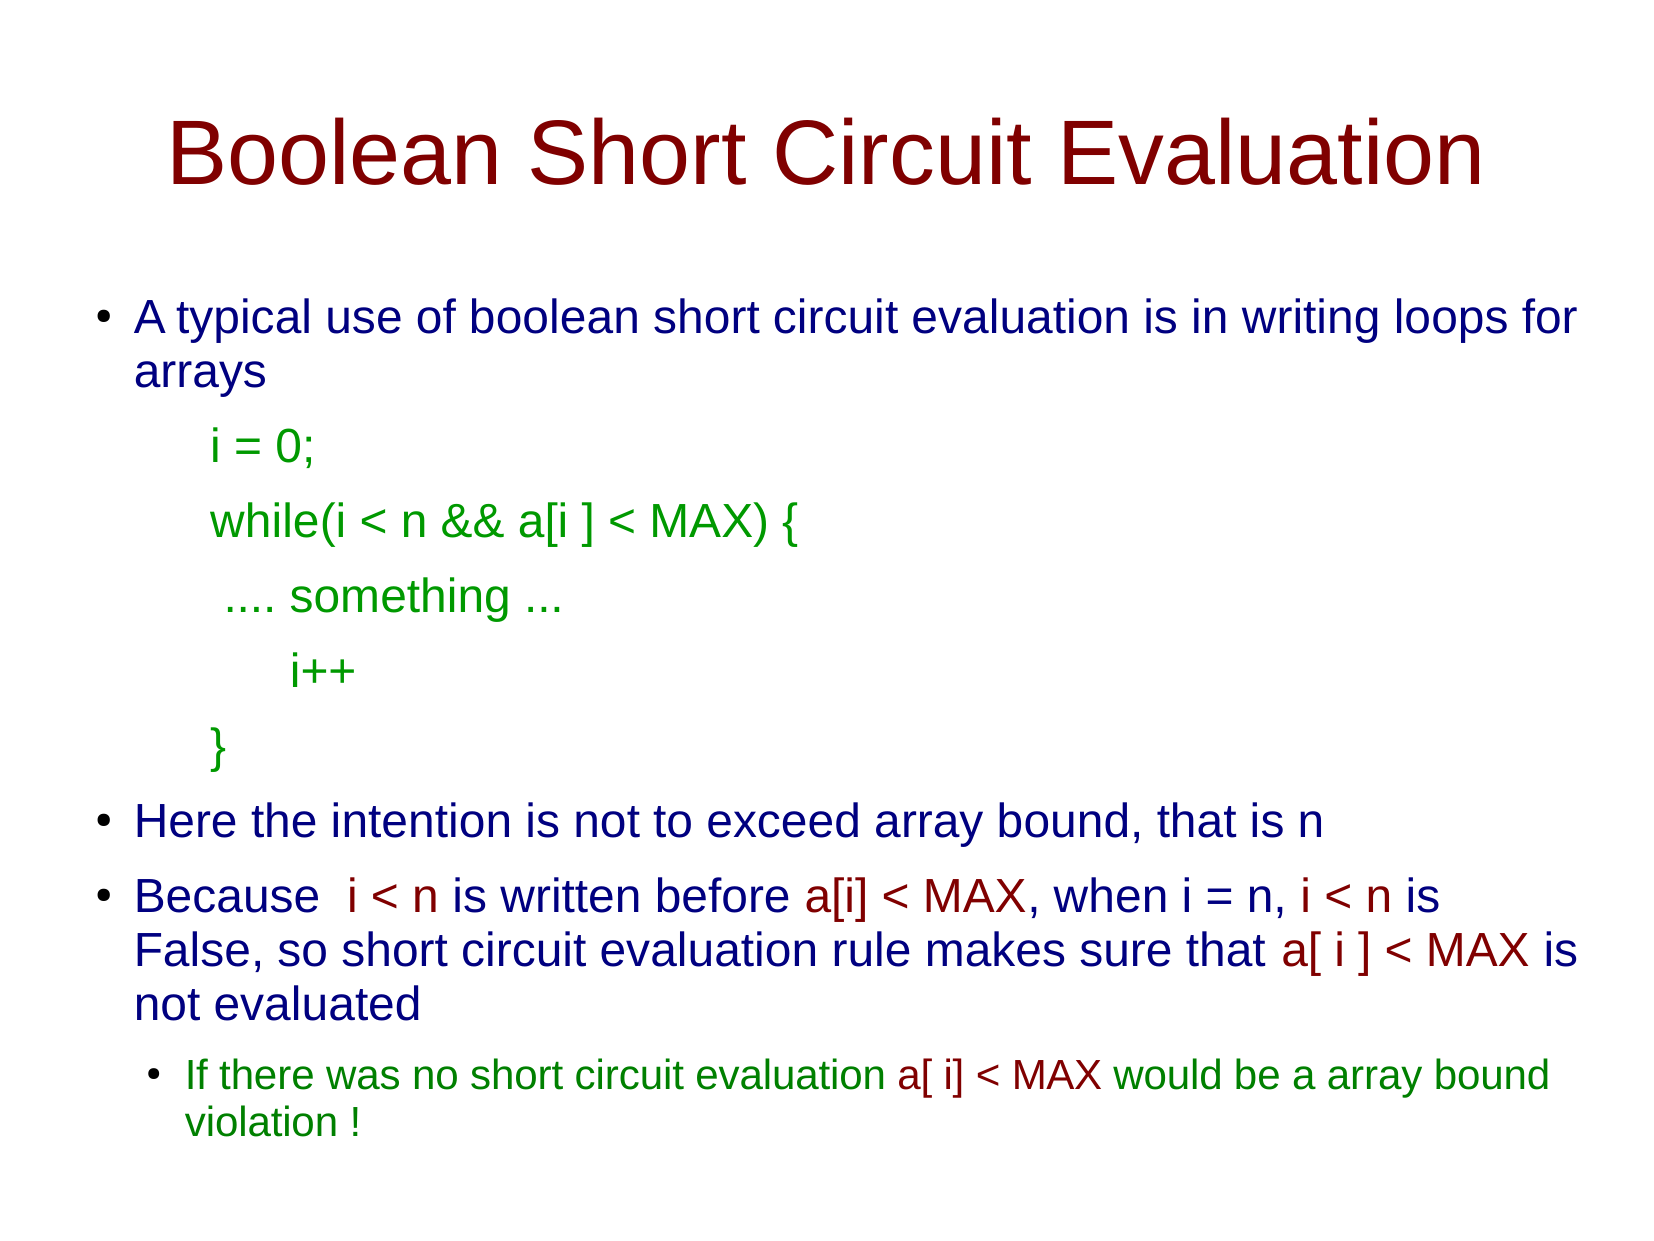

# Boolean Short Circuit Evaluation
A typical use of boolean short circuit evaluation is in writing loops for arrays
i = 0;
while(i < n && a[i ] < MAX) {
 .... something ...
 i++
}
Here the intention is not to exceed array bound, that is n
Because i < n is written before a[i] < MAX, when i = n, i < n is False, so short circuit evaluation rule makes sure that a[ i ] < MAX is not evaluated
If there was no short circuit evaluation a[ i] < MAX would be a array bound violation !